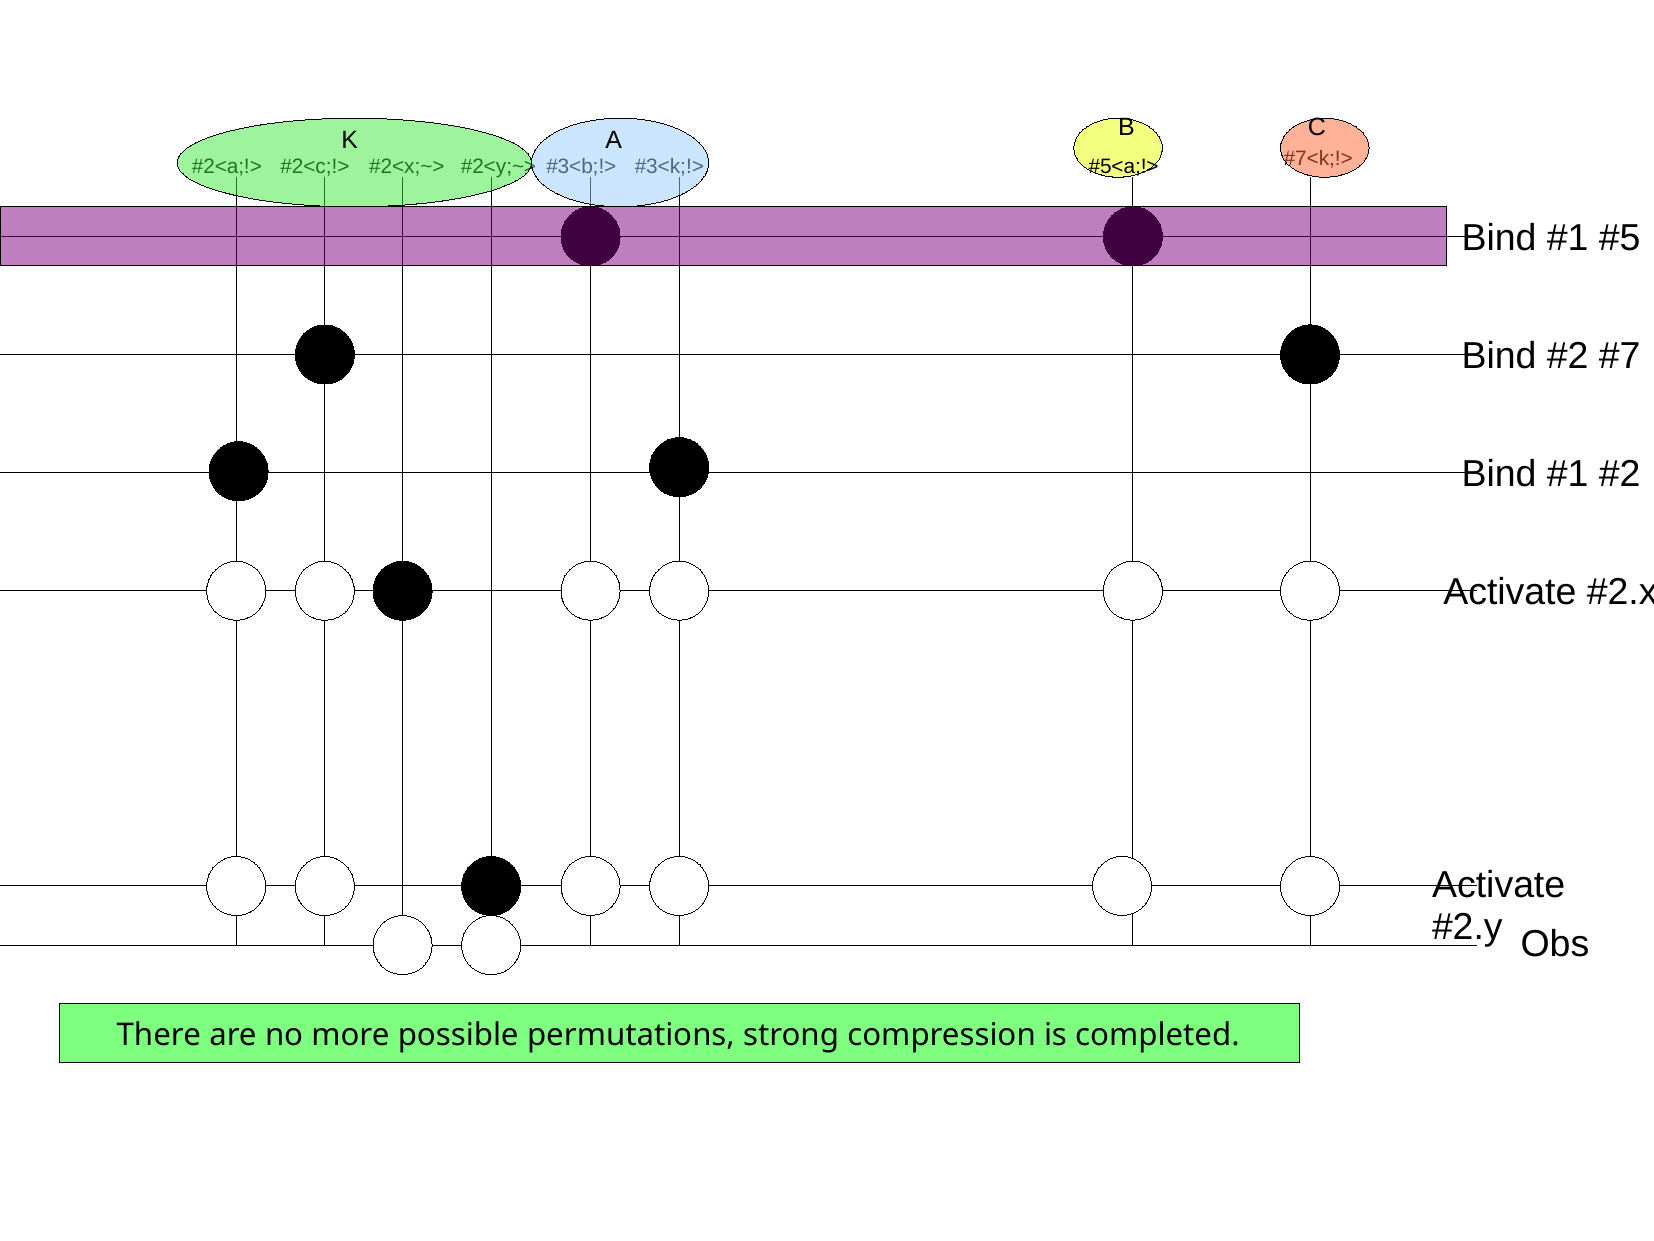

B
C
A
K
#7<k;!>
#3<b;!>
#3<k;!>
#5<a;!>
#2<a;!>
#2<c;!>
#2<x;~>
#2<y;~>
Bind #1 #5
Bind #2 #7
Bind #1 #2
Activate #2.x
Activate #2.y
Obs
There are no more possible permutations, strong compression is completed.